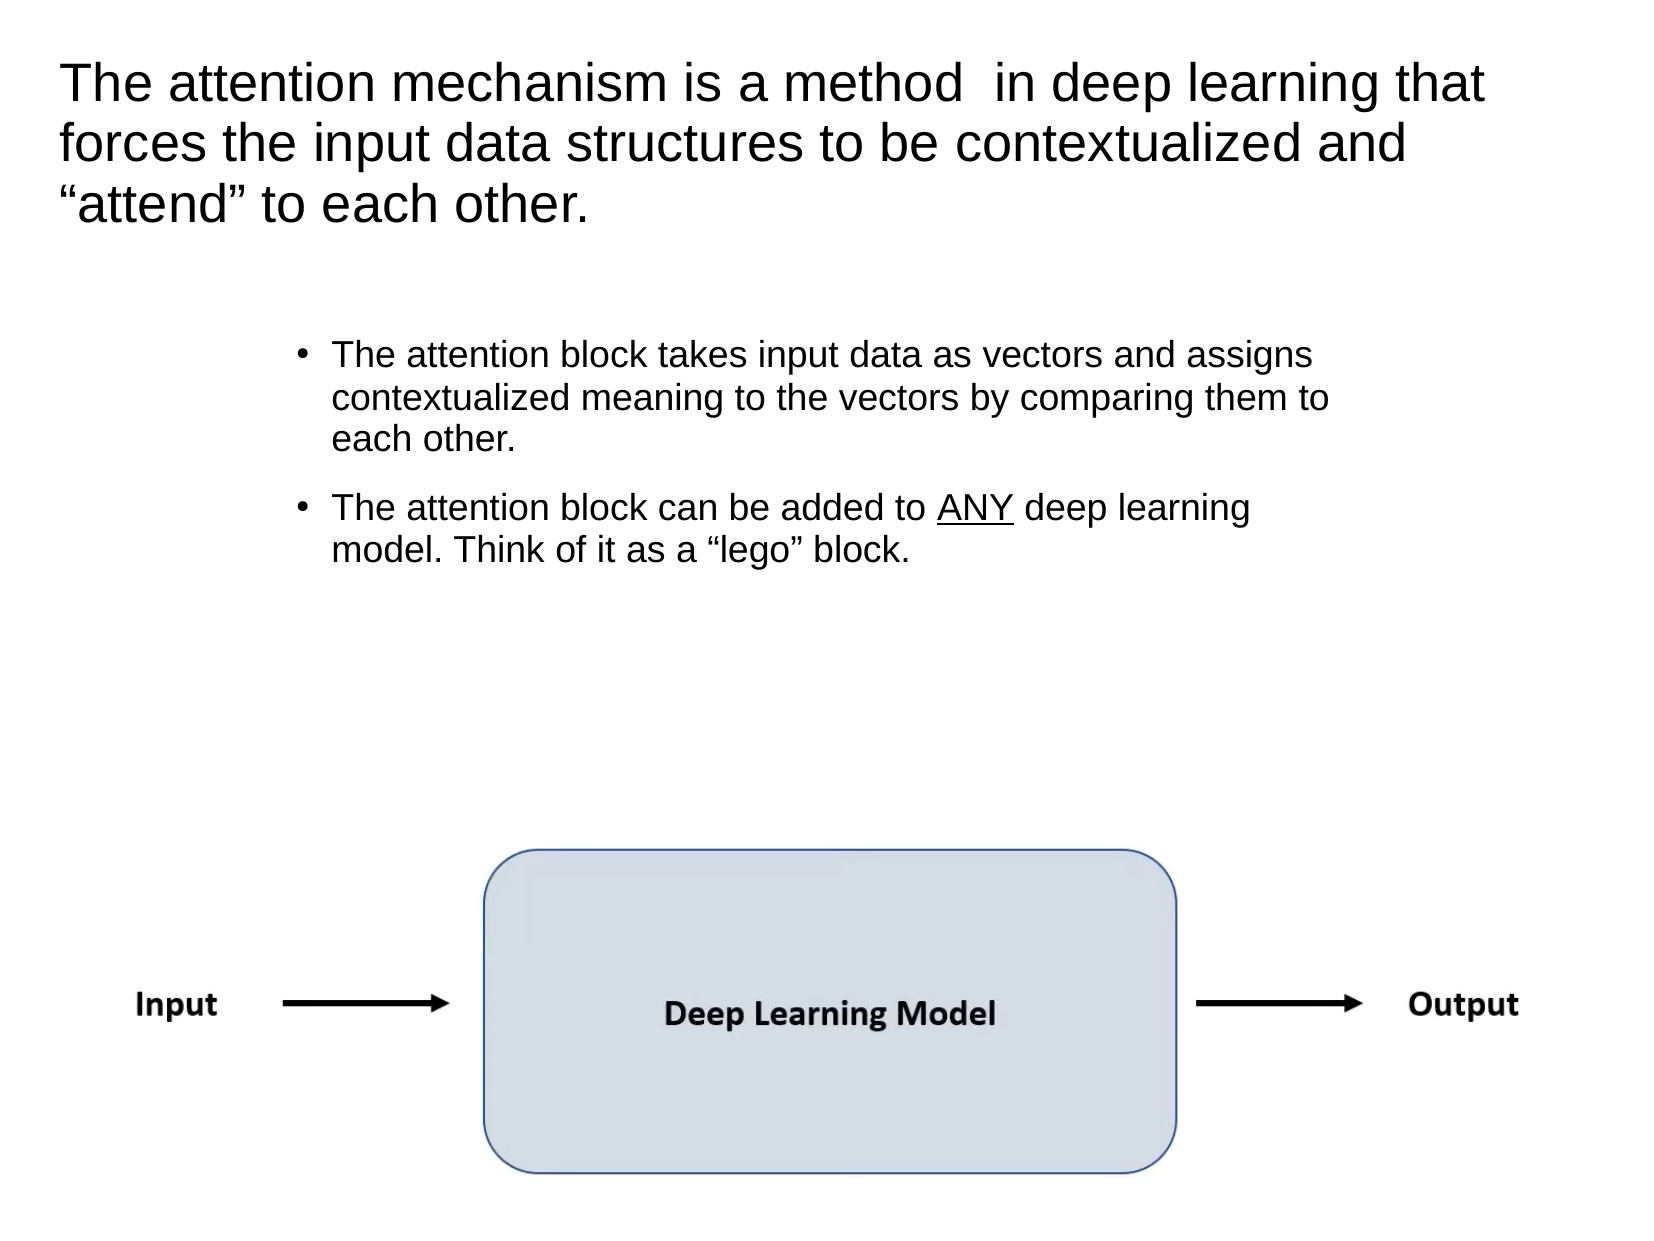

The attention mechanism is a method in deep learning that forces the input data structures to be contextualized and “attend” to each other.
The attention block takes input data as vectors and assigns contextualized meaning to the vectors by comparing them to each other.
The attention block can be added to ANY deep learning model. Think of it as a “lego” block.